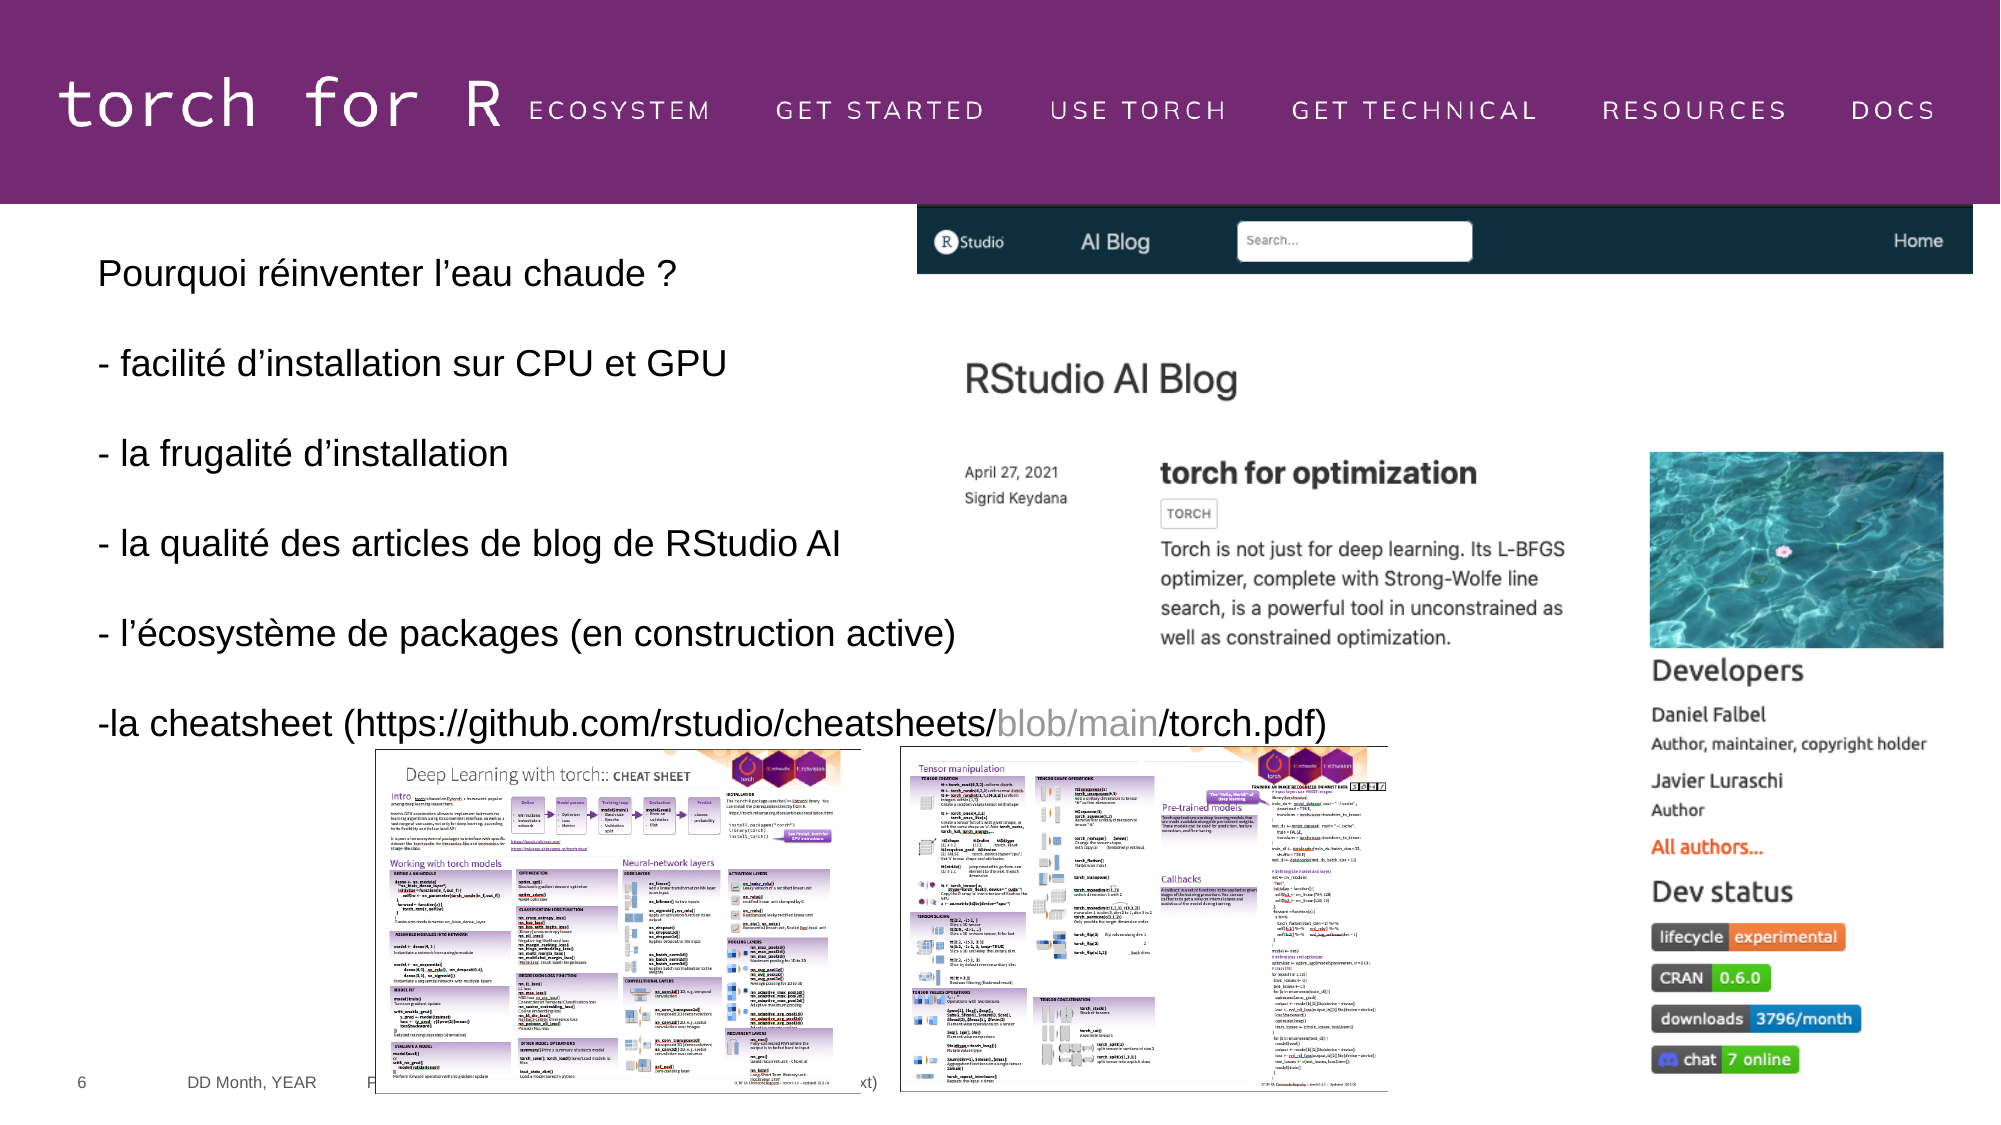

Pourquoi réinventer l’eau chaude ?
- facilité d’installation sur CPU et GPU
- la frugalité d’installation
- la qualité des articles de blog de RStudio AI
- l’écosystème de packages (en construction active)
-la cheatsheet (https://github.com/rstudio/cheatsheets/blob/main/torch.pdf)
DD Month, YEAR
Presentation title runs here (go to Header and Footer to edit this text)